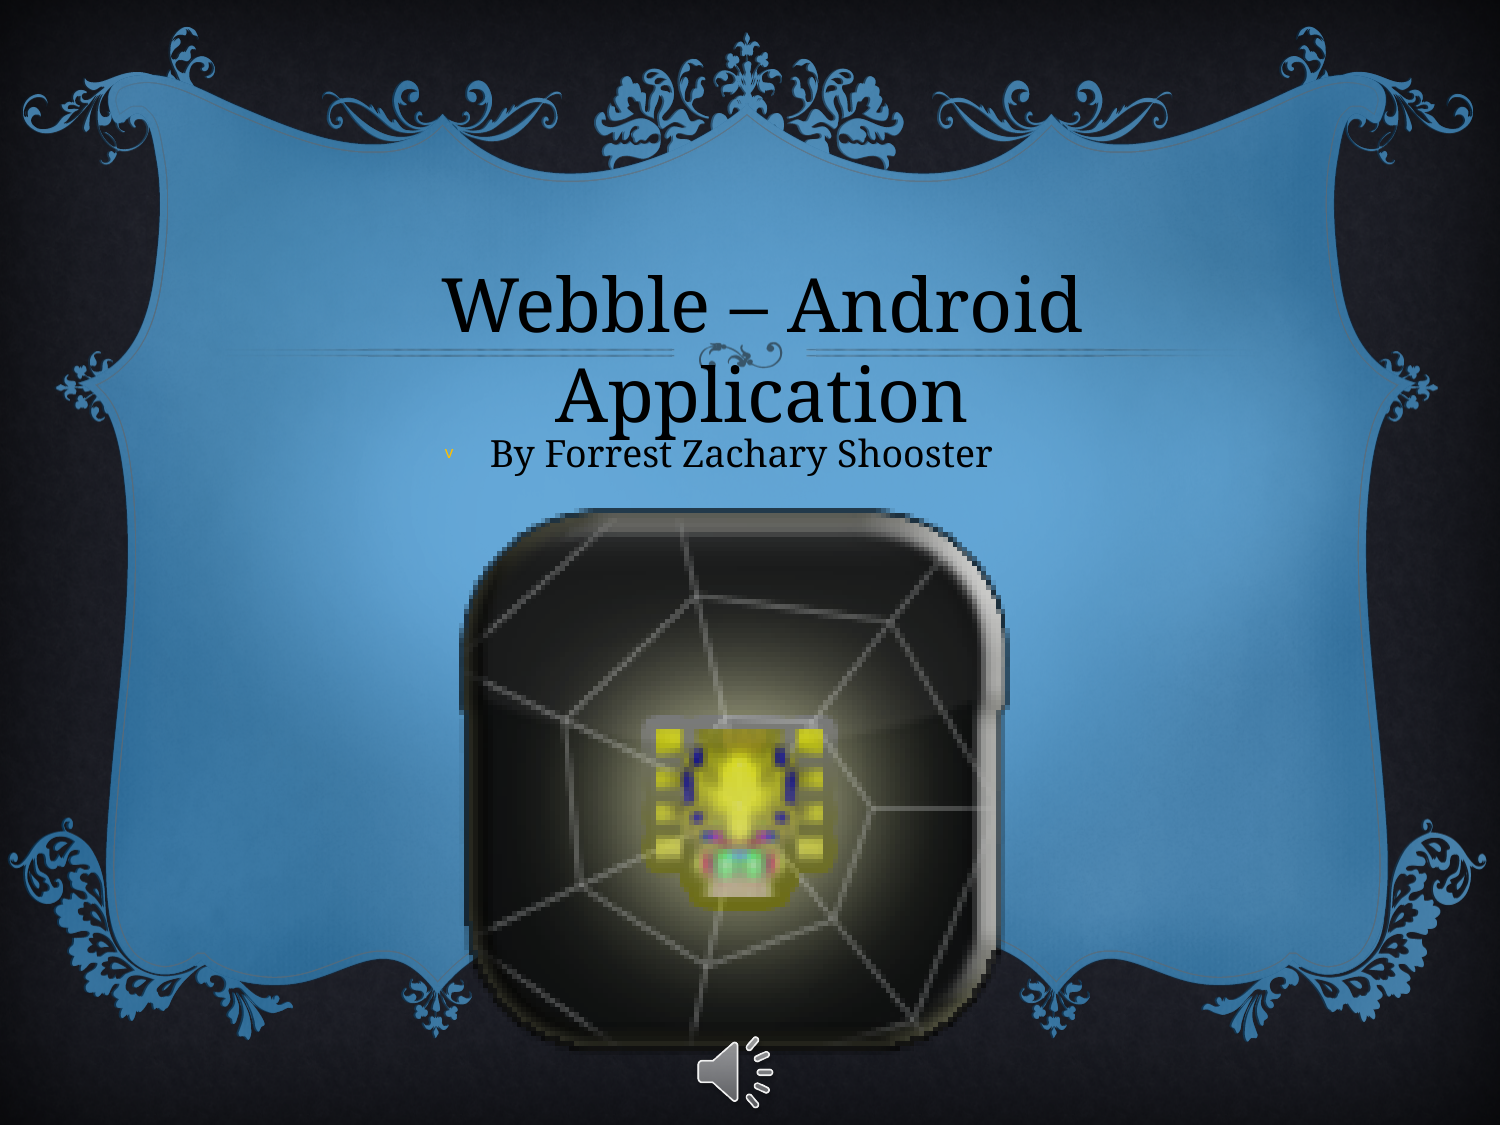

# Webble – Android Application
By Forrest Zachary Shooster